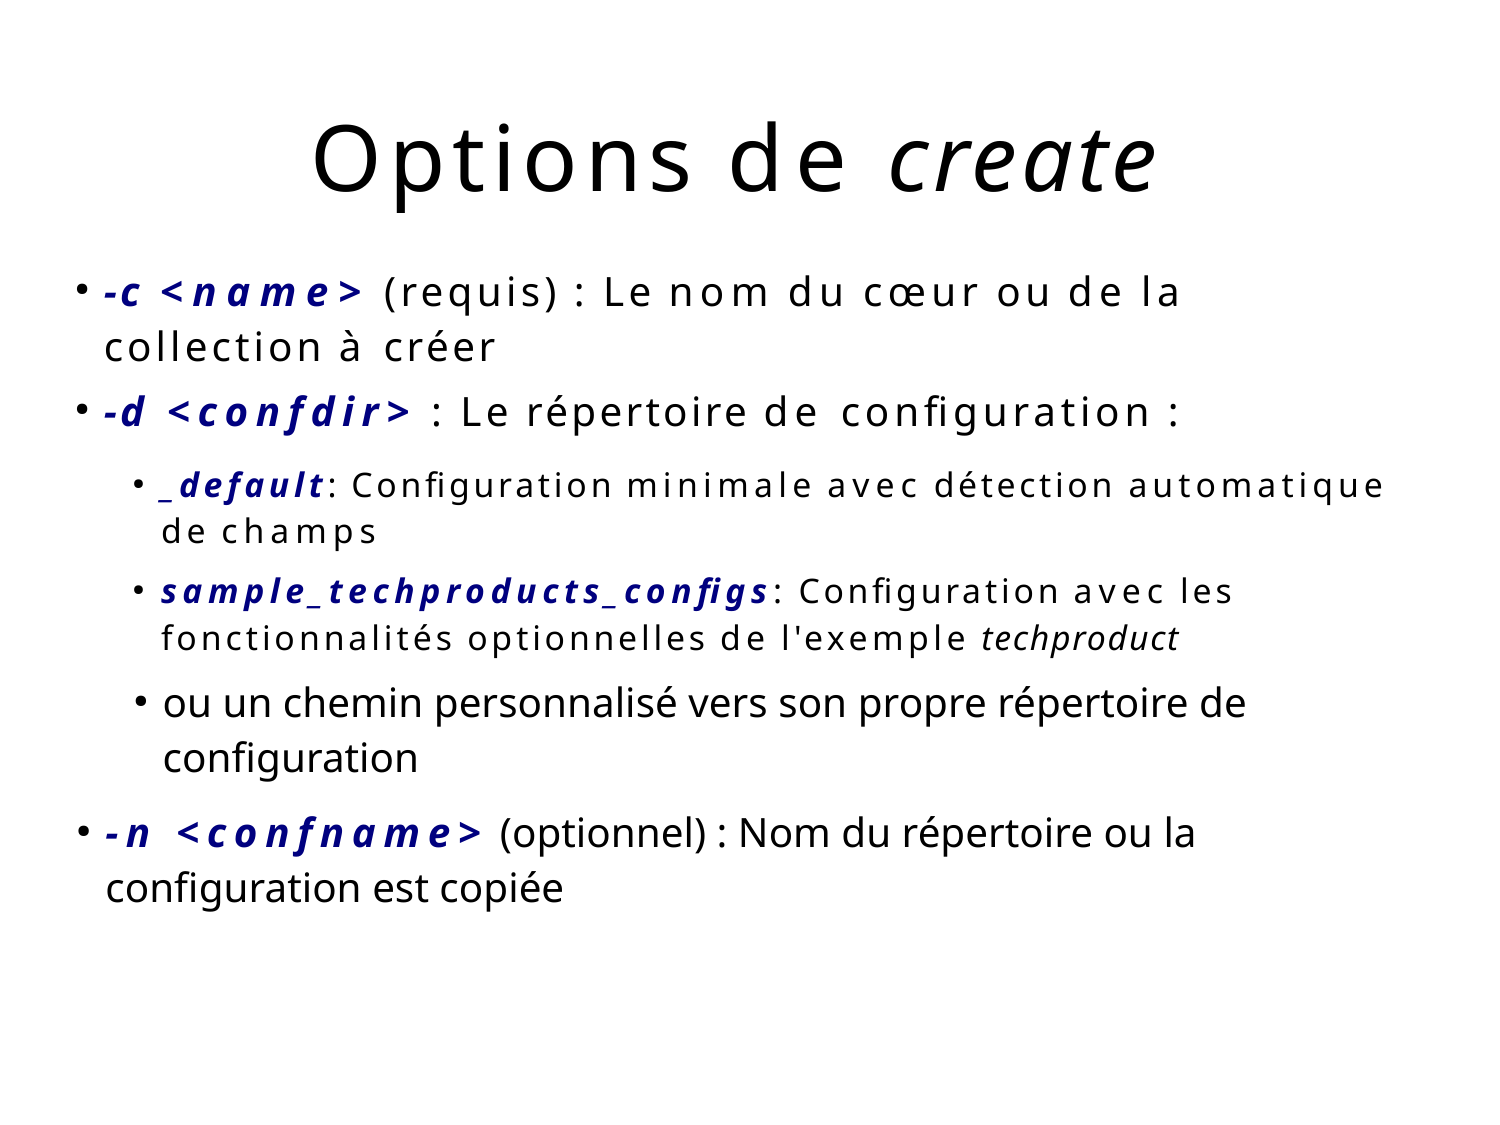

# Options de create
-c <name> (requis) : Le nom du cœur ou de la collection à créer
-d <confdir> : Le répertoire de configuration :
_default: Configuration minimale avec détection automatique de champs
sample_techproducts_configs: Configuration avec les fonctionnalités optionnelles de l'exemple techproduct
ou un chemin personnalisé vers son propre répertoire de configuration
-n <confname> (optionnel) : Nom du répertoire ou la configuration est copiée